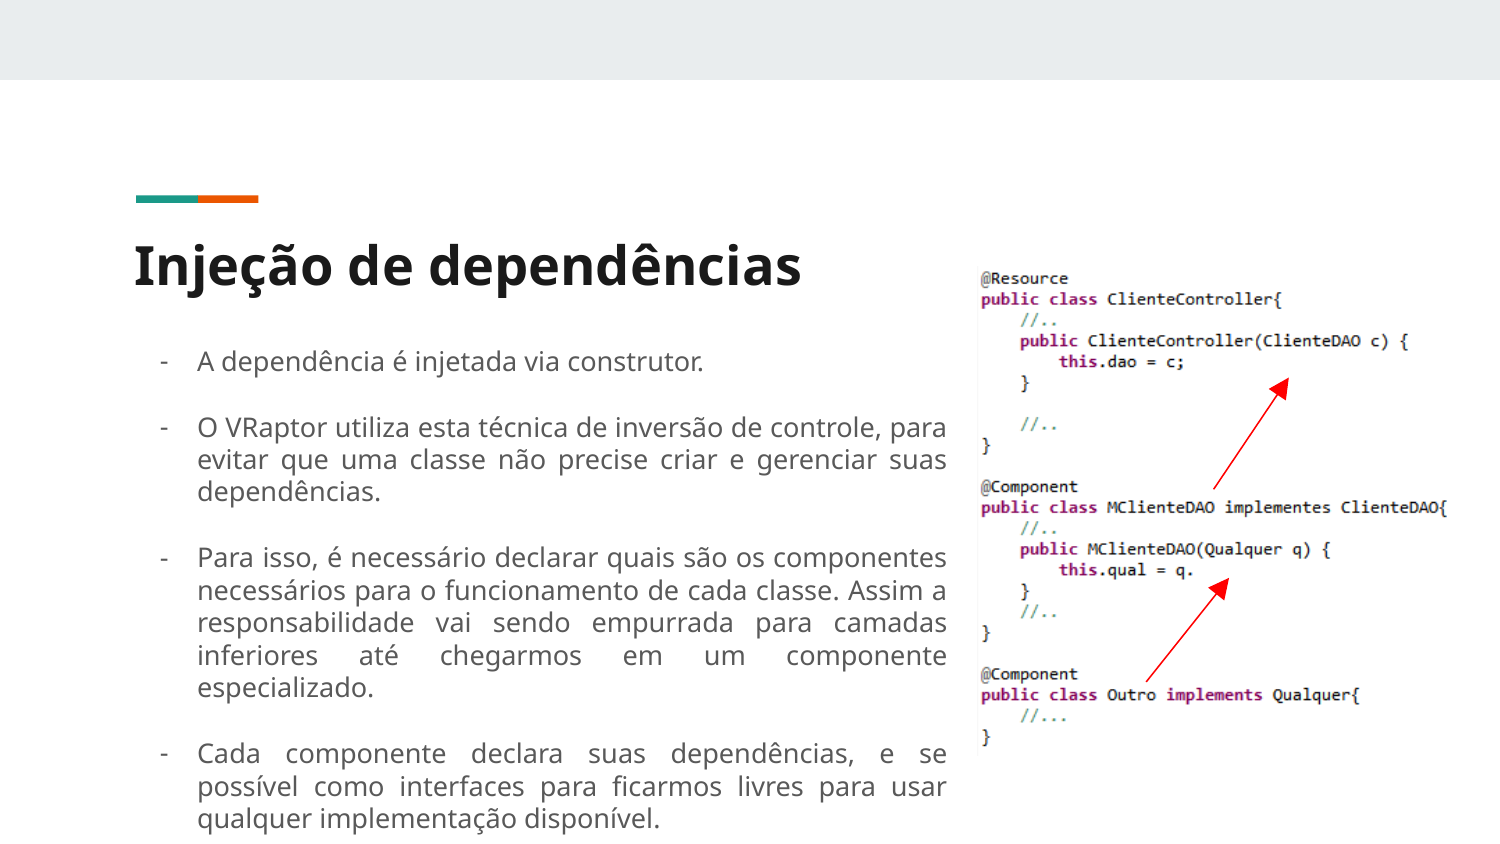

# Injeção de dependências
A dependência é injetada via construtor.
O VRaptor utiliza esta técnica de inversão de controle, para evitar que uma classe não precise criar e gerenciar suas dependências.
Para isso, é necessário declarar quais são os componentes necessários para o funcionamento de cada classe. Assim a responsabilidade vai sendo empurrada para camadas inferiores até chegarmos em um componente especializado.
Cada componente declara suas dependências, e se possível como interfaces para ficarmos livres para usar qualquer implementação disponível.